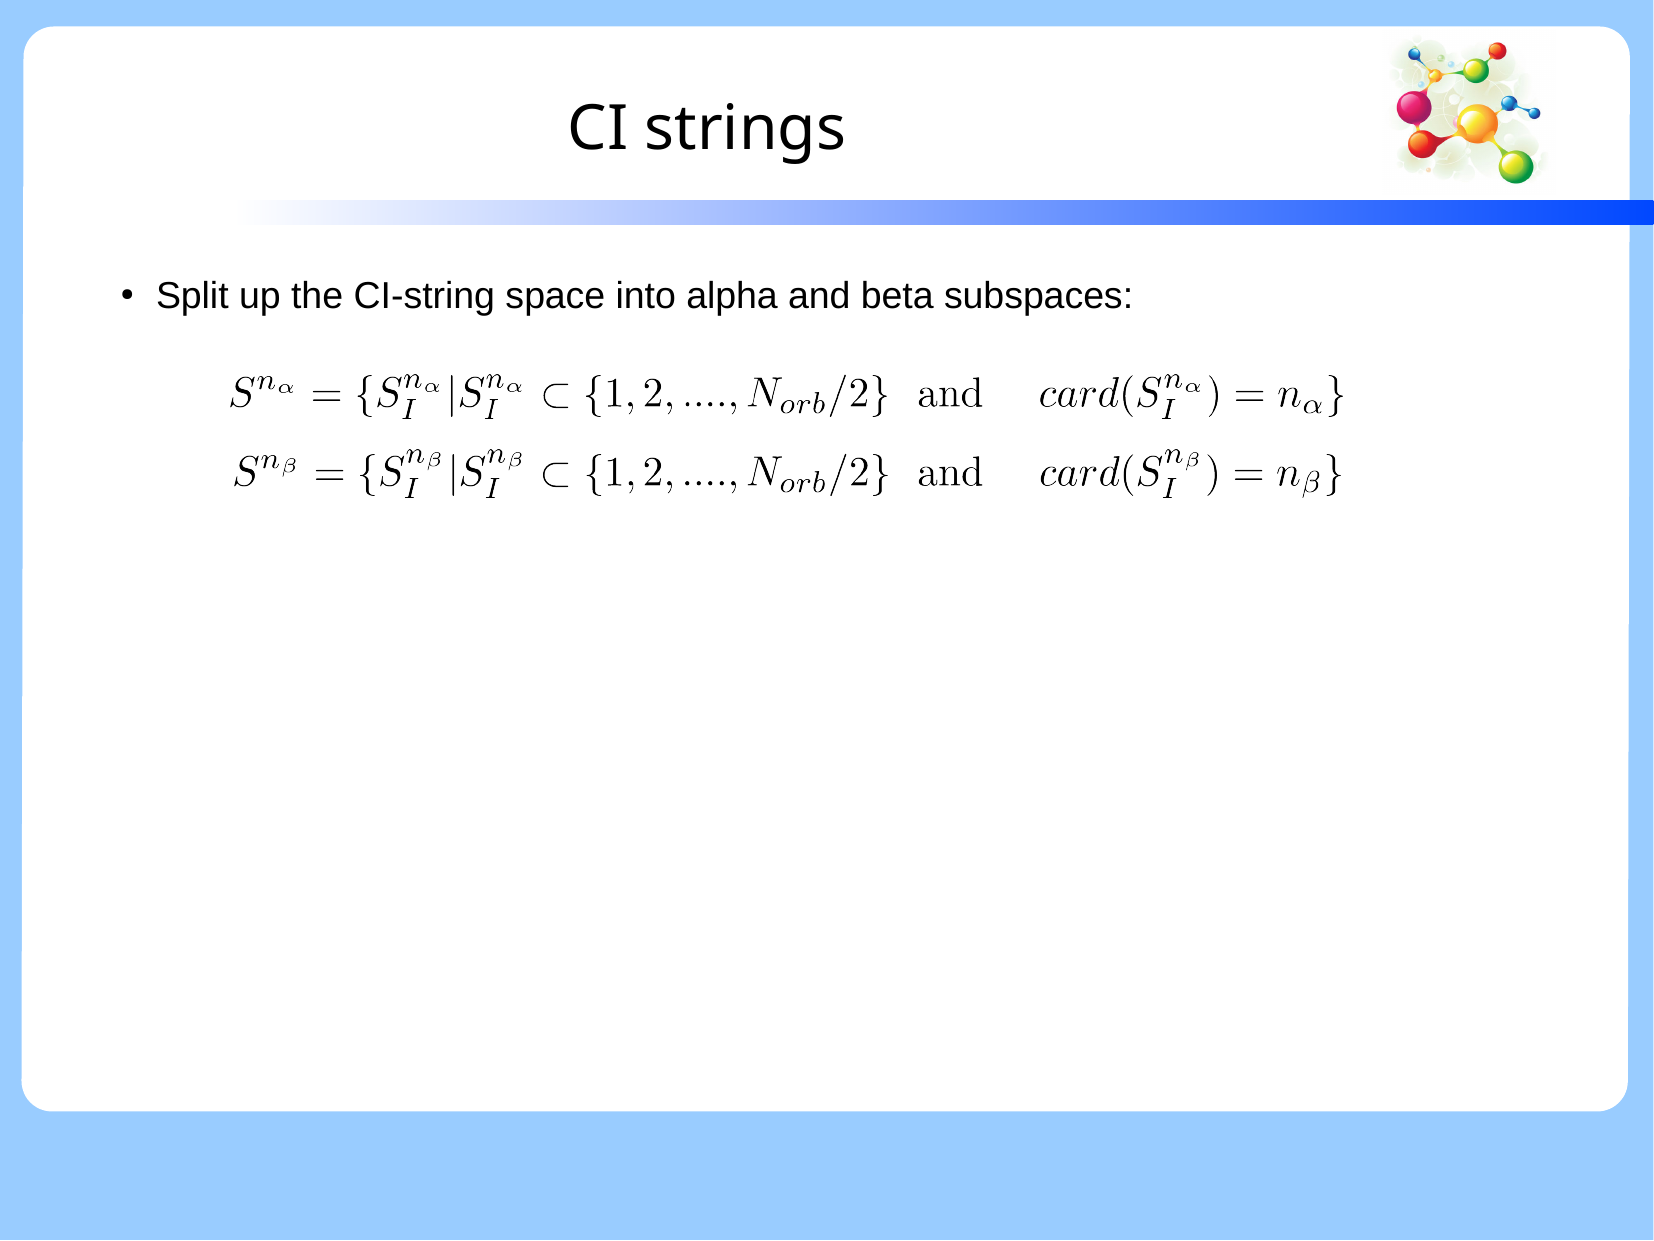

# CI strings
Split up the CI-string space into alpha and beta subspaces: